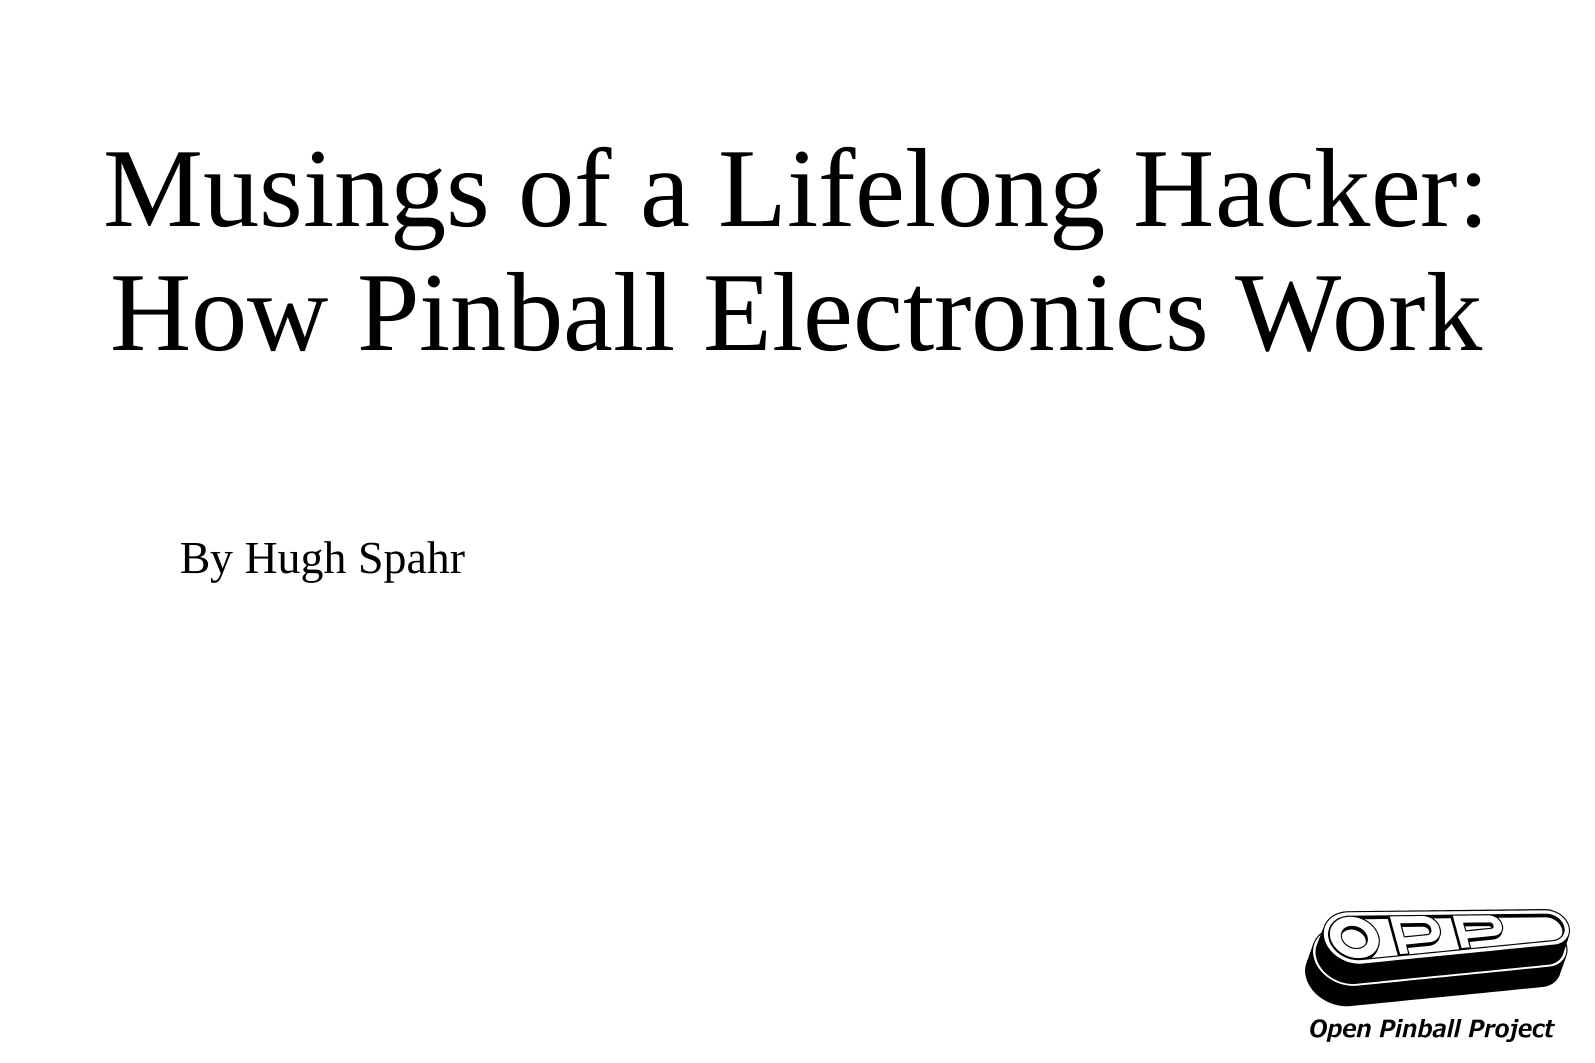

# Musings of a Lifelong Hacker: How Pinball Electronics Work
By Hugh Spahr